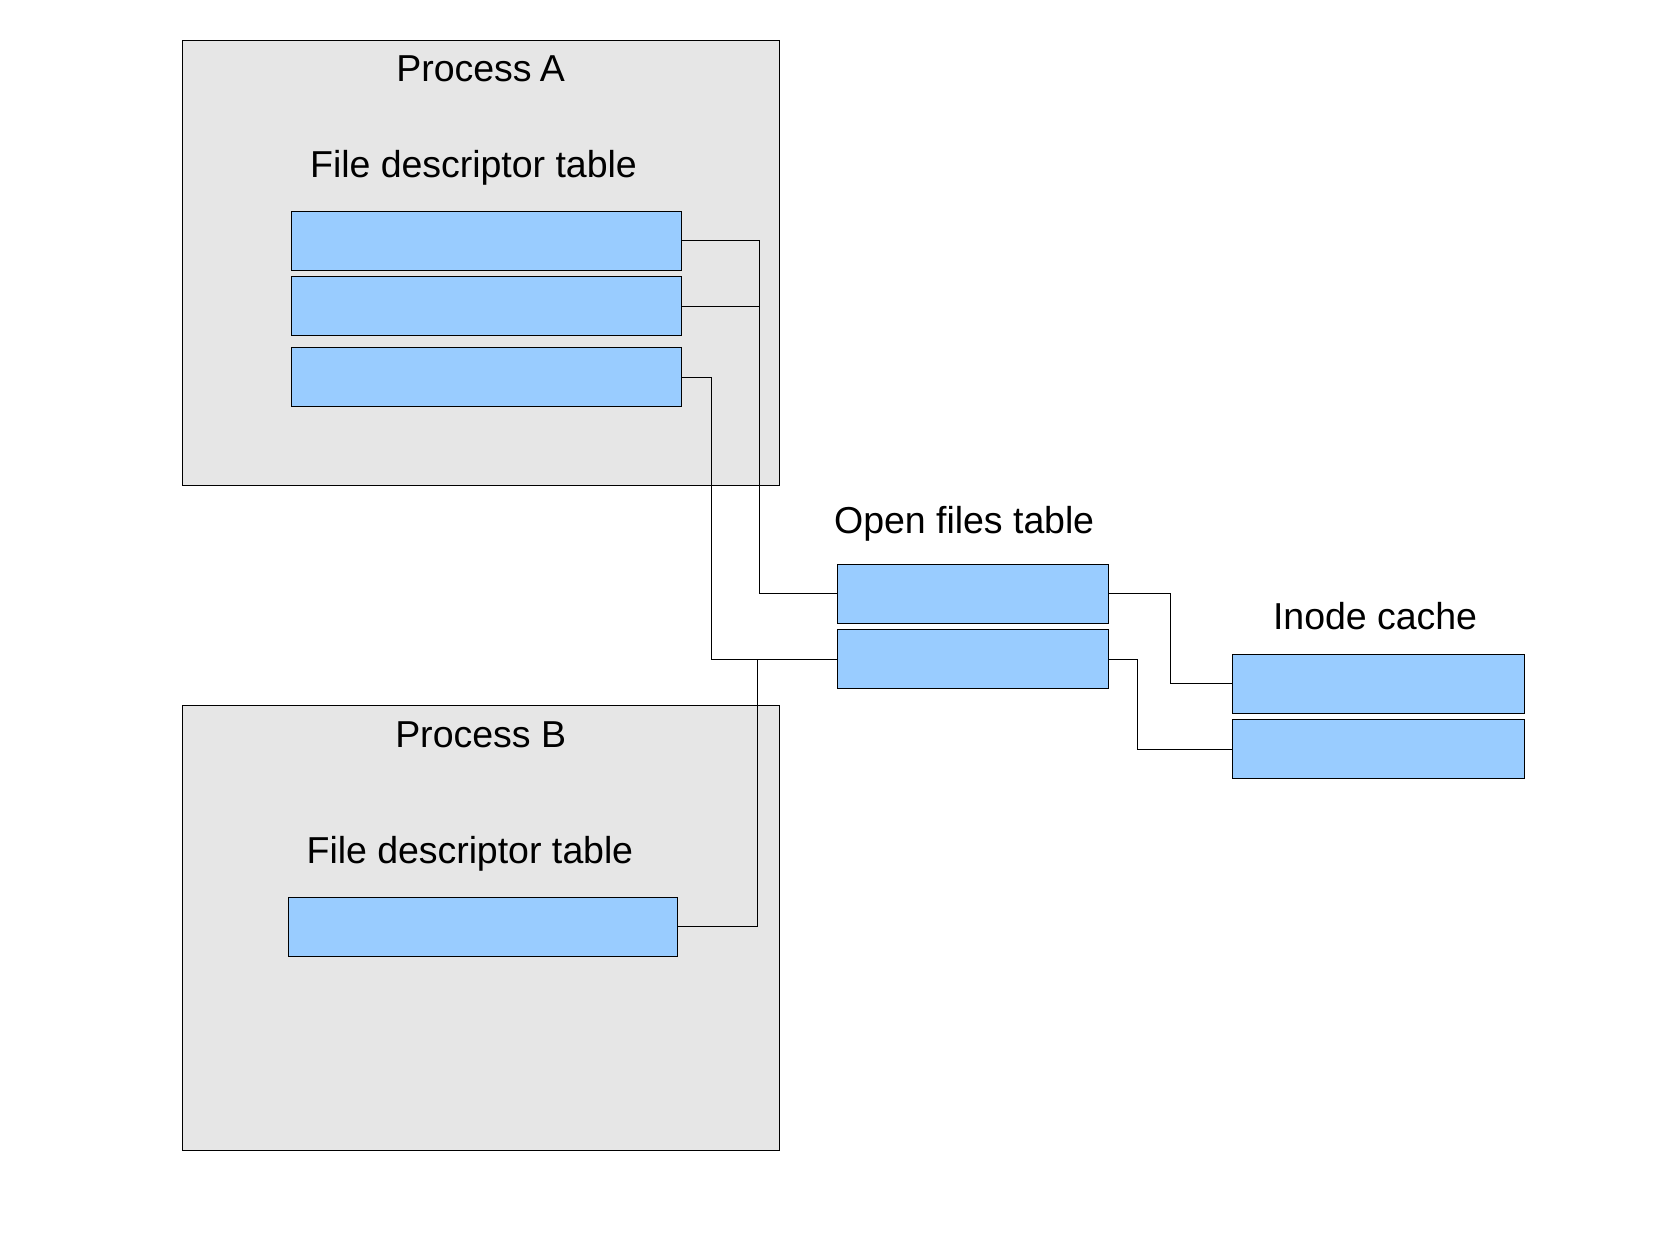

Process A
File descriptor table
Open files table
Inode cache
Process B
File descriptor table